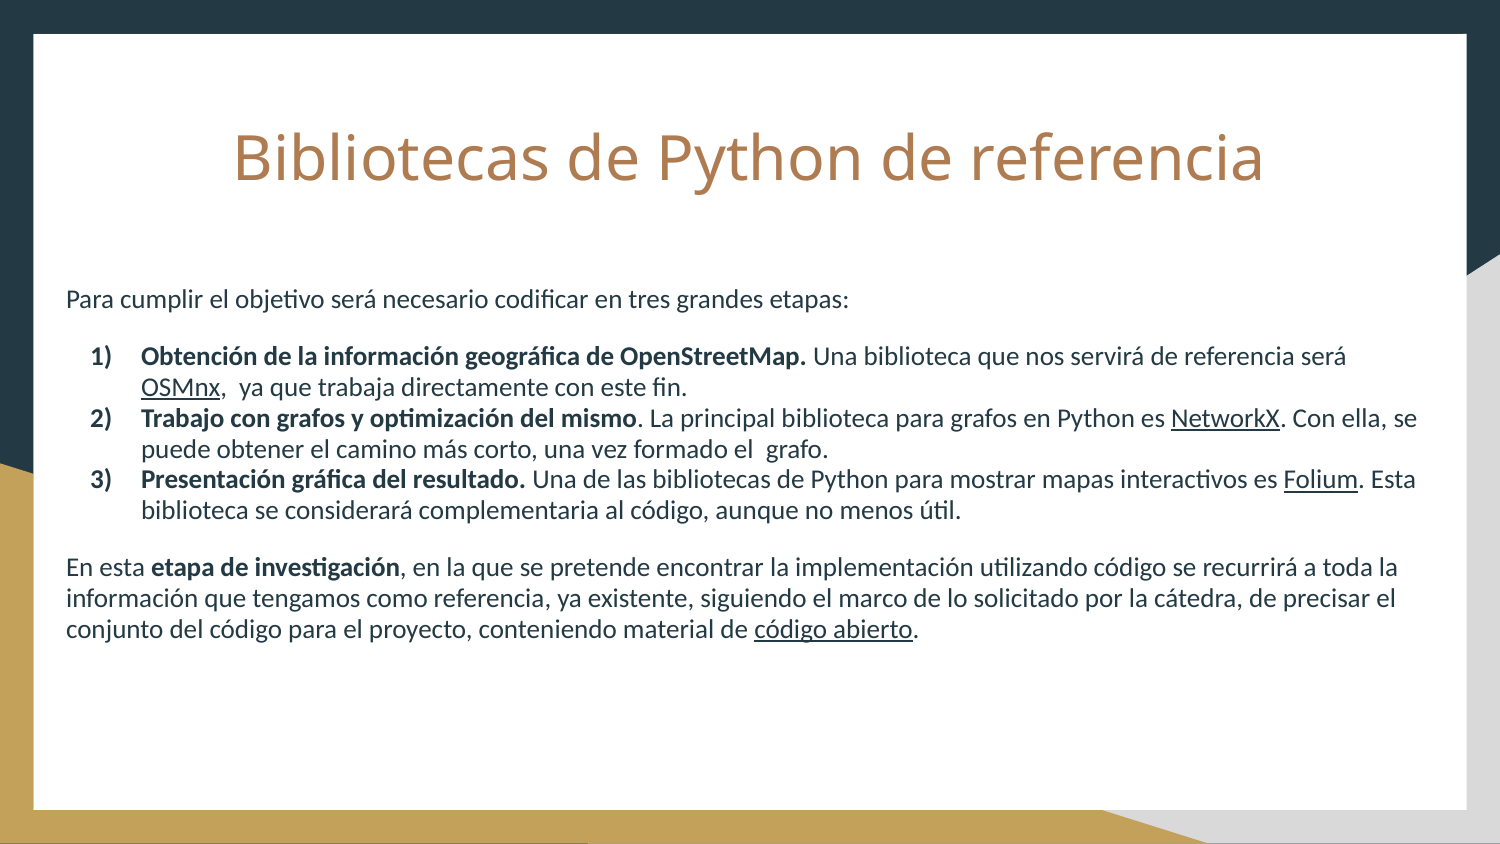

# Bibliotecas de Python de referencia
Para cumplir el objetivo será necesario codificar en tres grandes etapas:
Obtención de la información geográfica de OpenStreetMap. Una biblioteca que nos servirá de referencia será OSMnx, ya que trabaja directamente con este fin.
Trabajo con grafos y optimización del mismo. La principal biblioteca para grafos en Python es NetworkX. Con ella, se puede obtener el camino más corto, una vez formado el grafo.
Presentación gráfica del resultado. Una de las bibliotecas de Python para mostrar mapas interactivos es Folium. Esta biblioteca se considerará complementaria al código, aunque no menos útil.
En esta etapa de investigación, en la que se pretende encontrar la implementación utilizando código se recurrirá a toda la información que tengamos como referencia, ya existente, siguiendo el marco de lo solicitado por la cátedra, de precisar el conjunto del código para el proyecto, conteniendo material de código abierto.